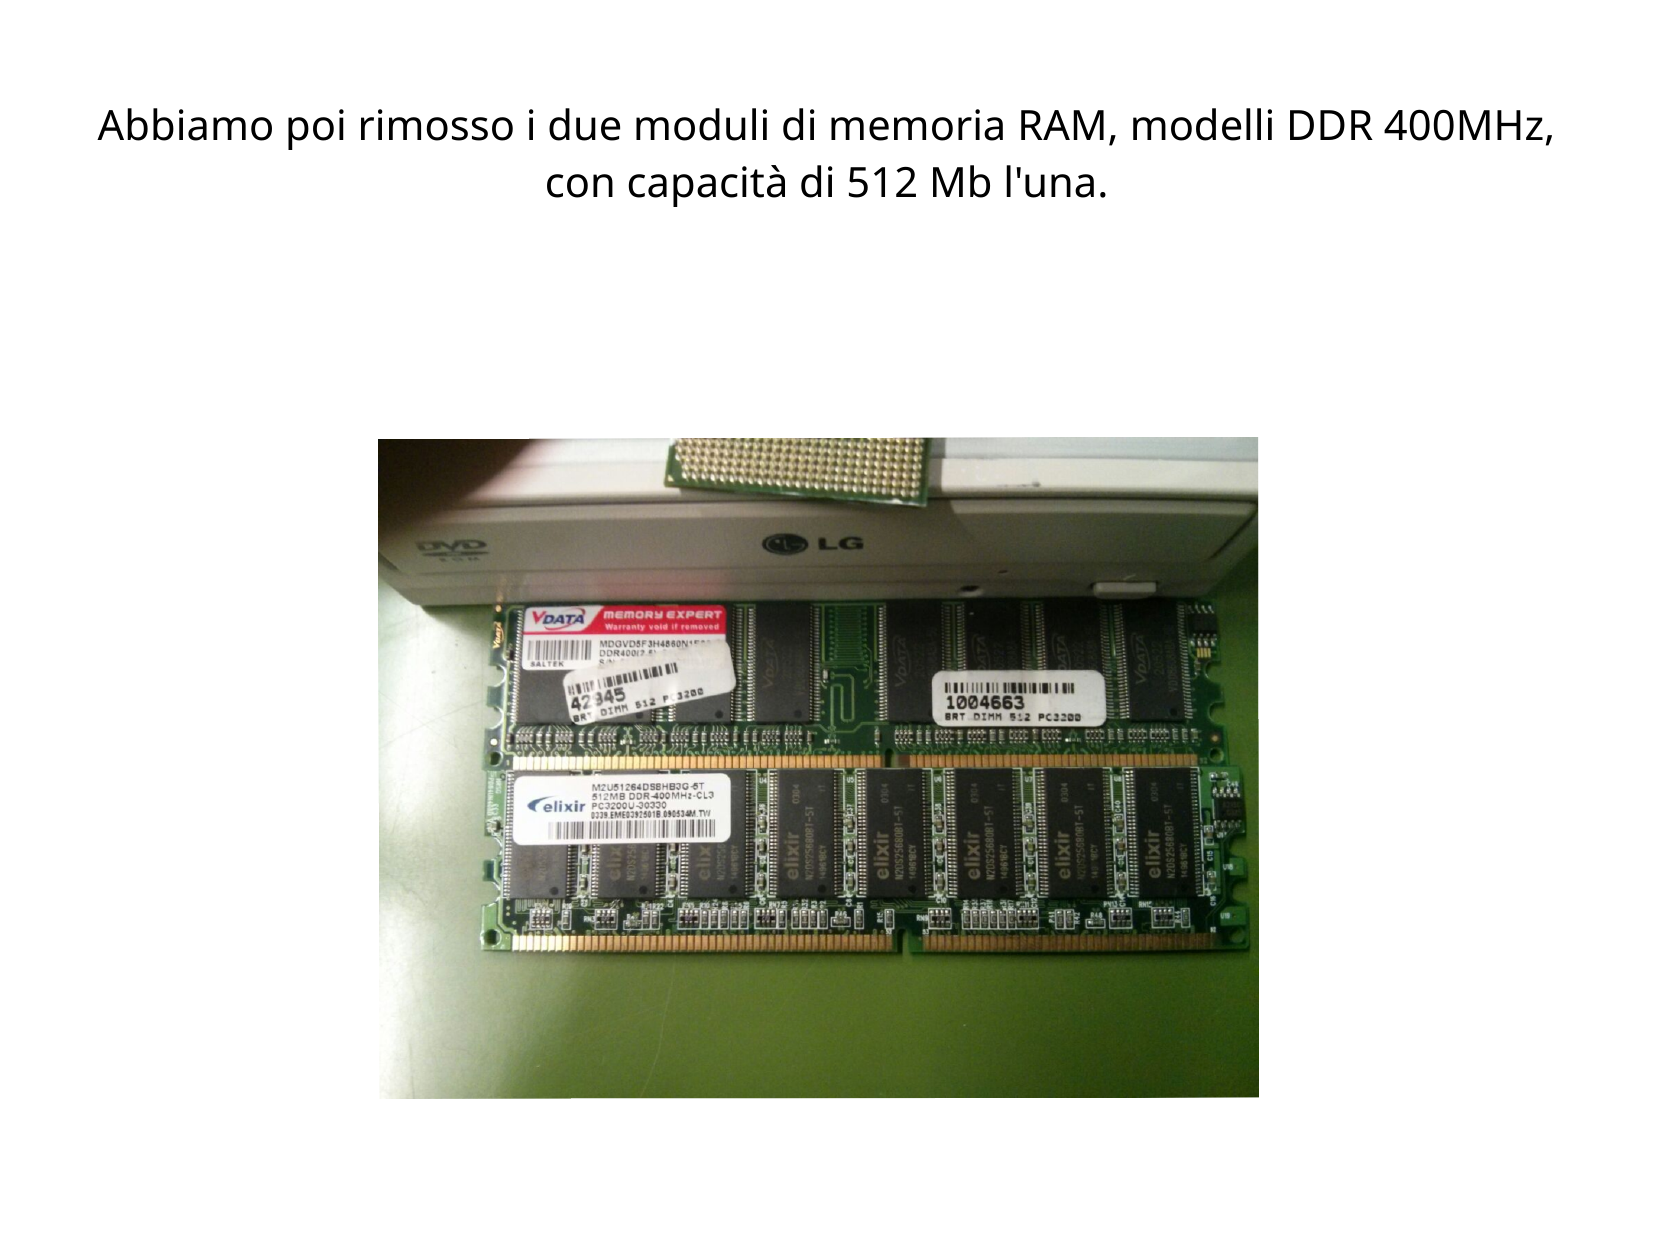

# Abbiamo poi rimosso i due moduli di memoria RAM, modelli DDR 400MHz, con capacità di 512 Mb l'una.